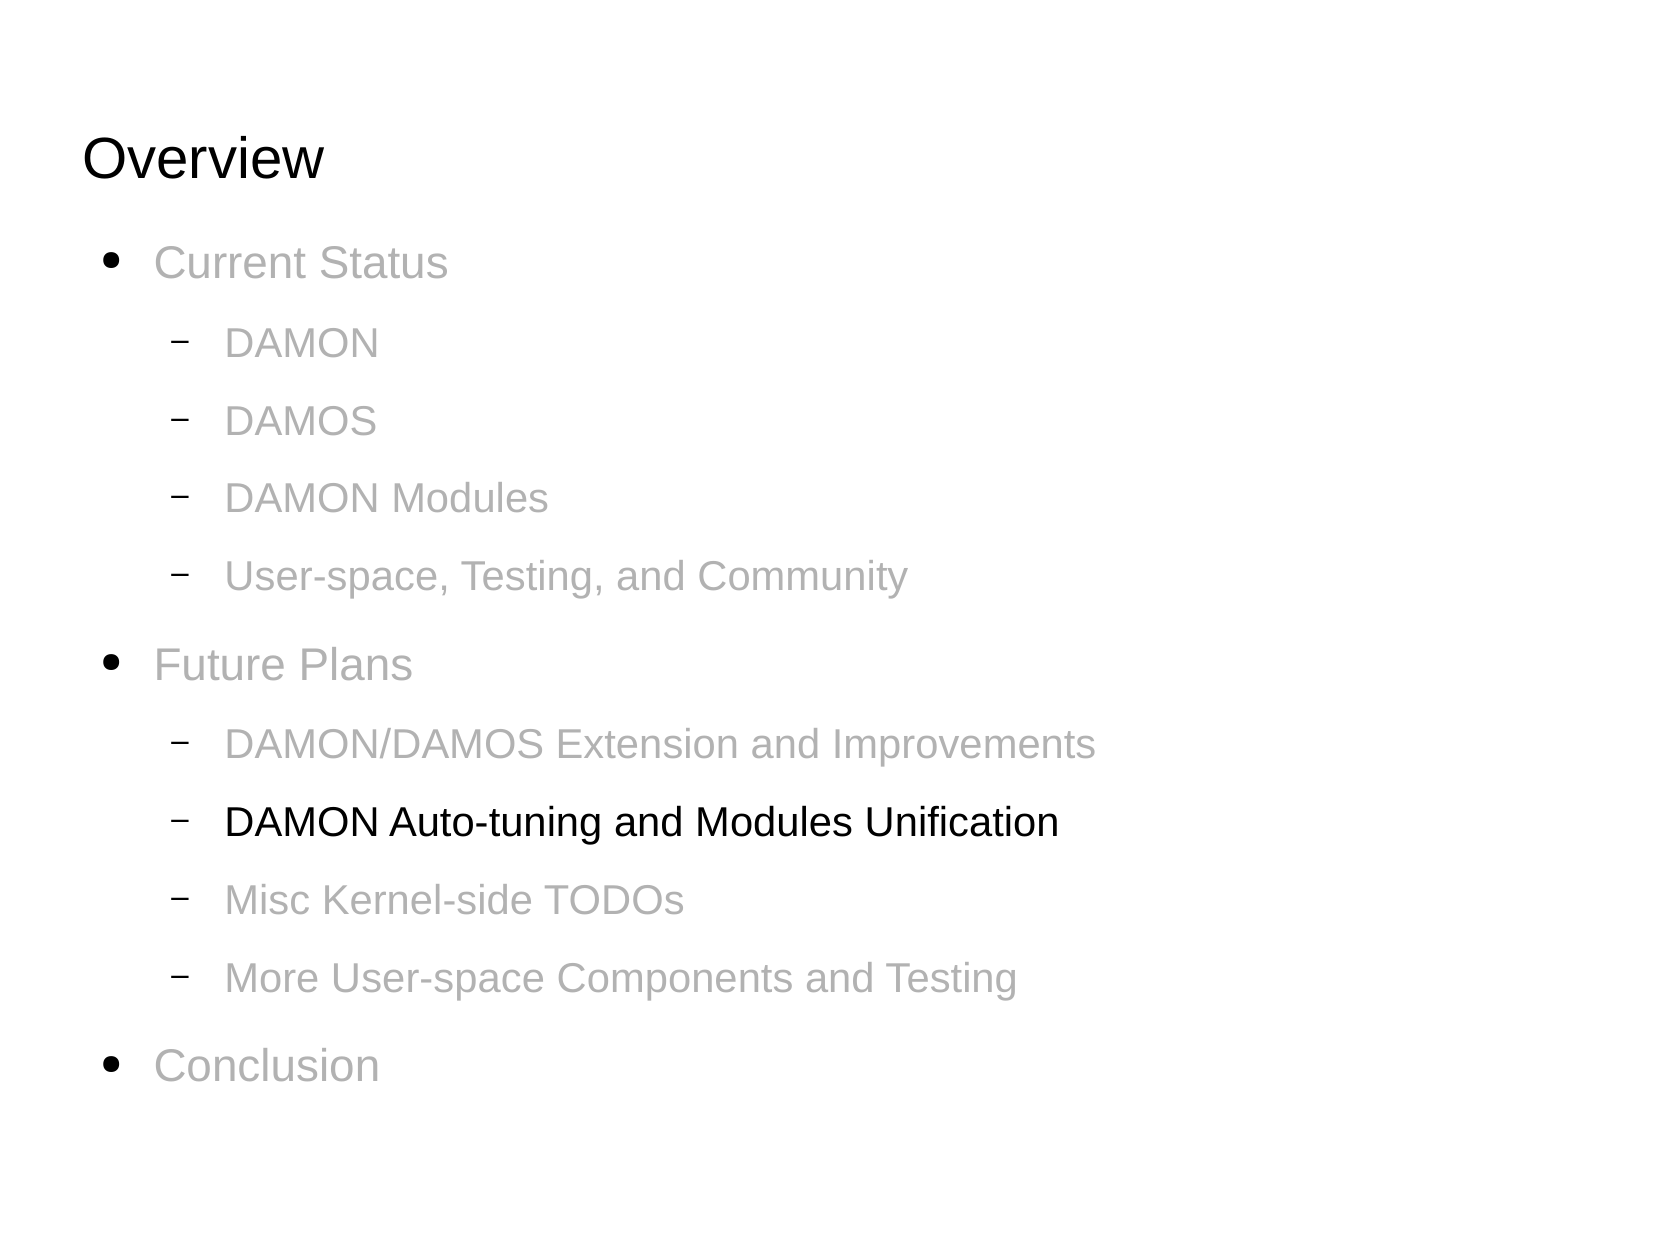

# Overview
Current Status
DAMON
DAMOS
DAMON Modules
User-space, Testing, and Community
Future Plans
DAMON/DAMOS Extension and Improvements
DAMON Auto-tuning and Modules Unification
Misc Kernel-side TODOs
More User-space Components and Testing
Conclusion